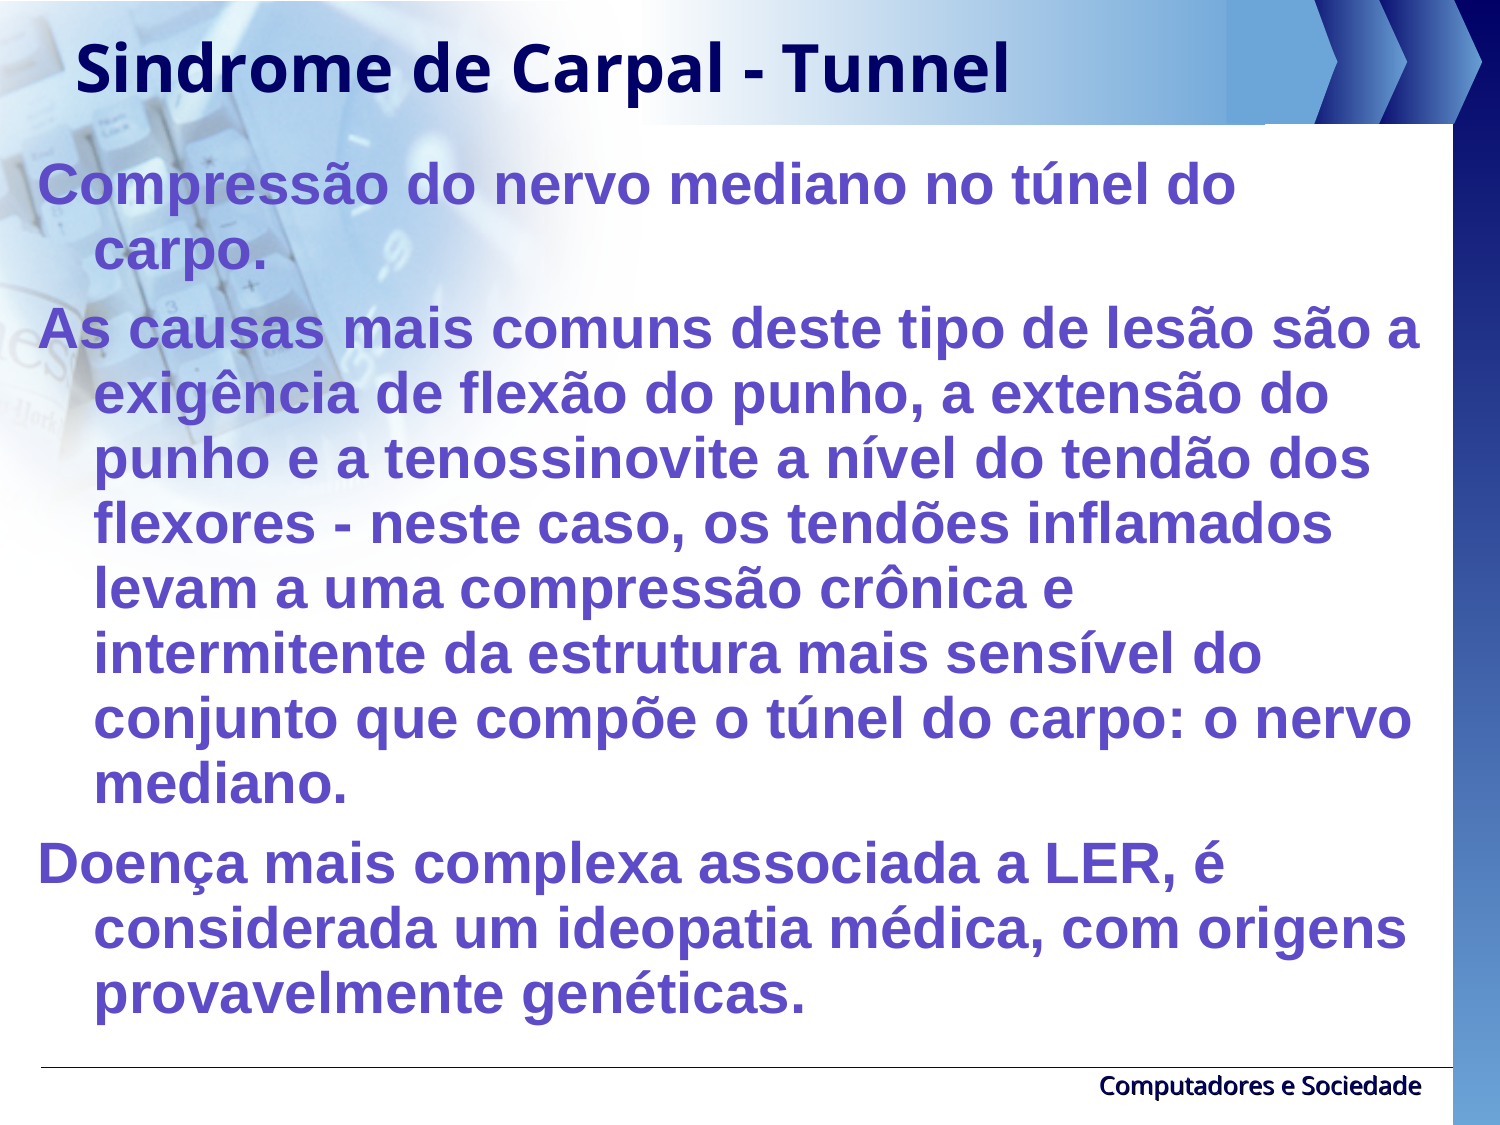

# Sindrome de Carpal - Tunnel
Compressão do nervo mediano no túnel do carpo.
As causas mais comuns deste tipo de lesão são a exigência de flexão do punho, a extensão do punho e a tenossinovite a nível do tendão dos flexores - neste caso, os tendões inflamados levam a uma compressão crônica e intermitente da estrutura mais sensível do conjunto que compõe o túnel do carpo: o nervo mediano.
Doença mais complexa associada a LER, é considerada um ideopatia médica, com origens provavelmente genéticas.